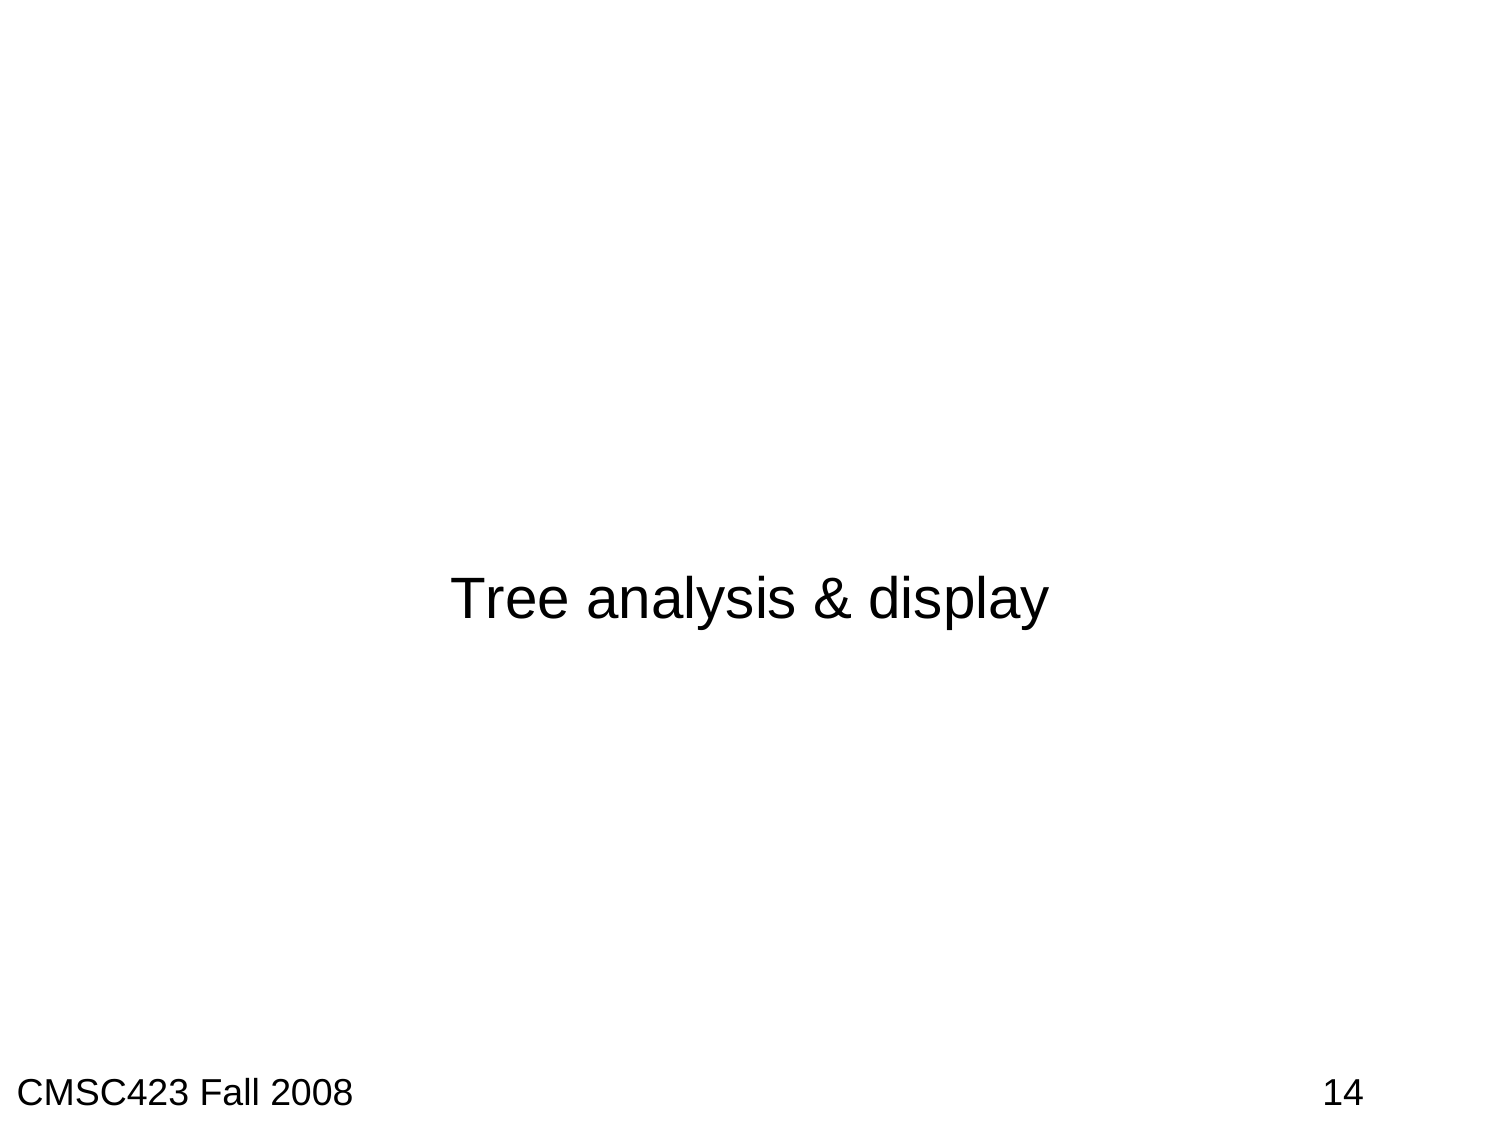

#
Tree analysis & display
CMSC423 Fall 2008
14